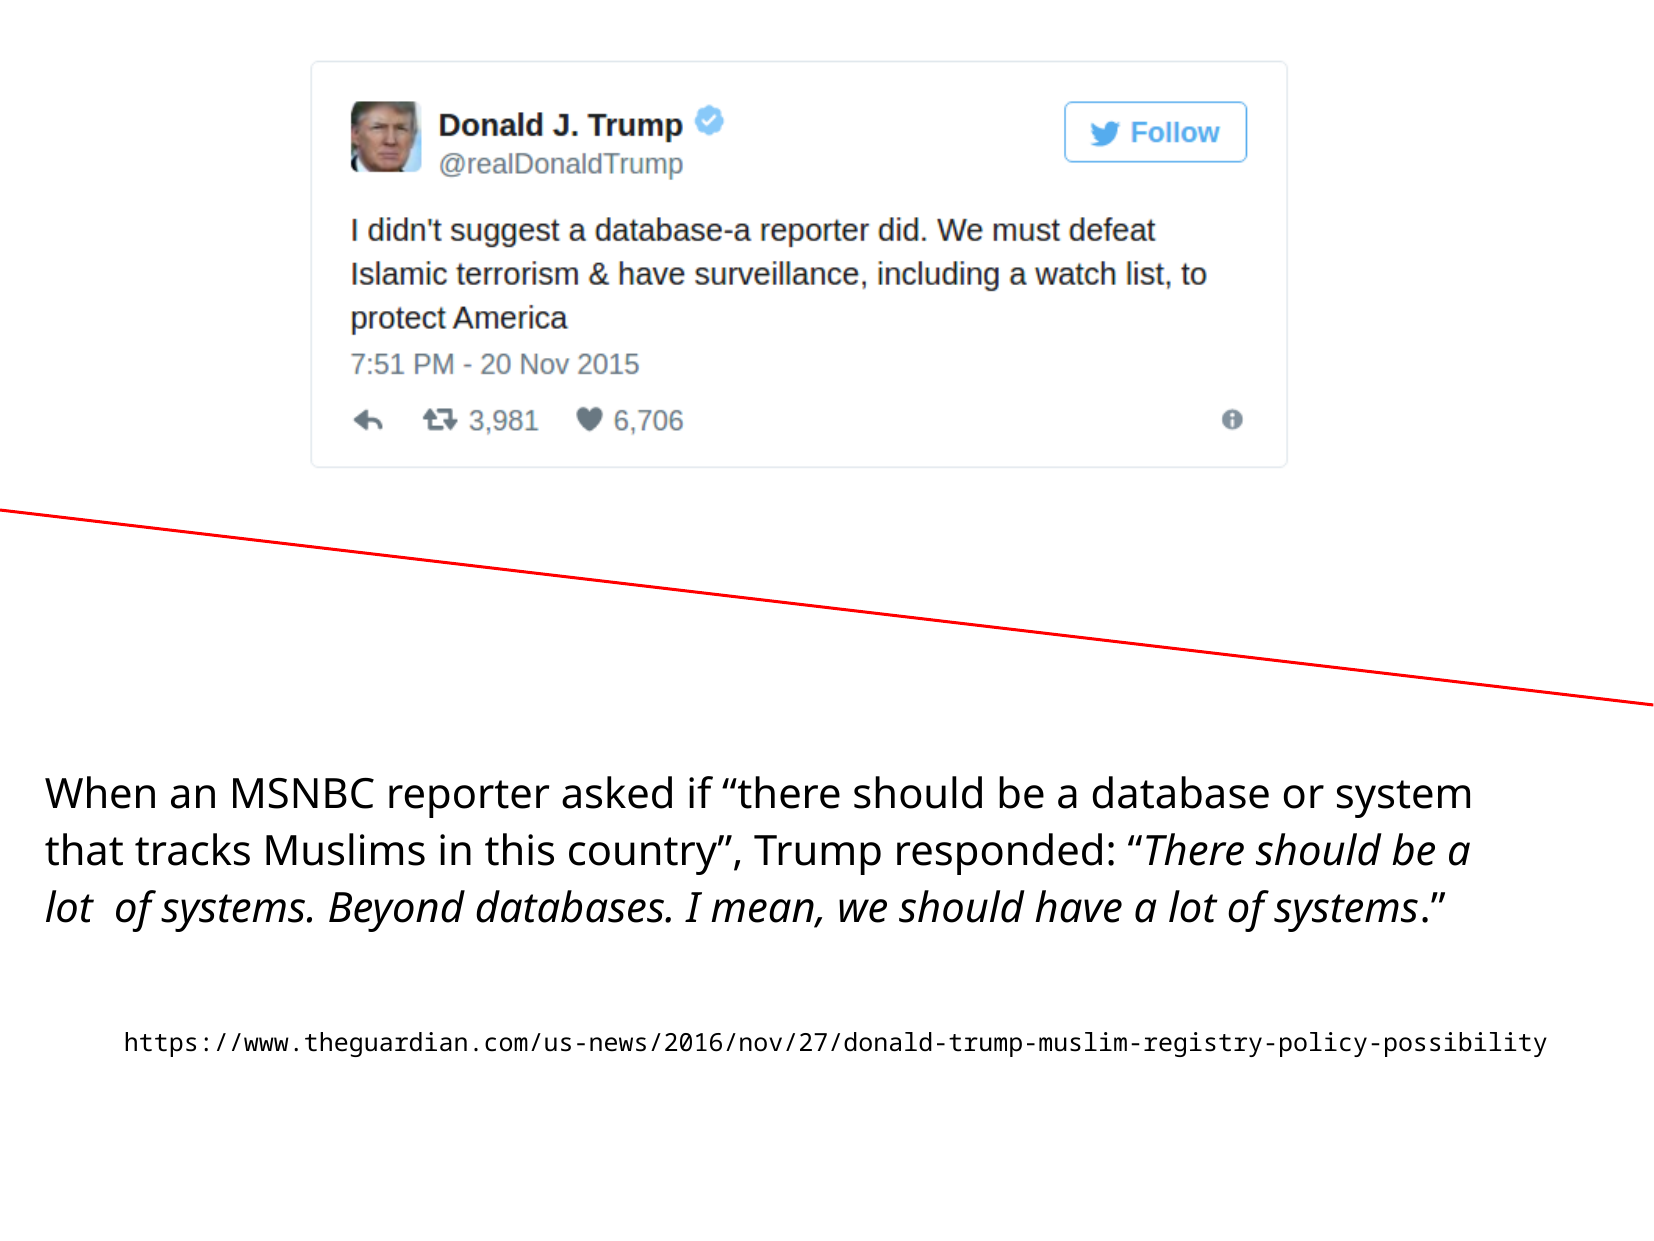

When an MSNBC reporter asked if “there should be a database or system
that tracks Muslims in this country”, Trump responded: “There should be a
lot of systems. Beyond databases. I mean, we should have a lot of systems.”
https://www.theguardian.com/us-news/2016/nov/27/donald-trump-muslim-registry-policy-possibility